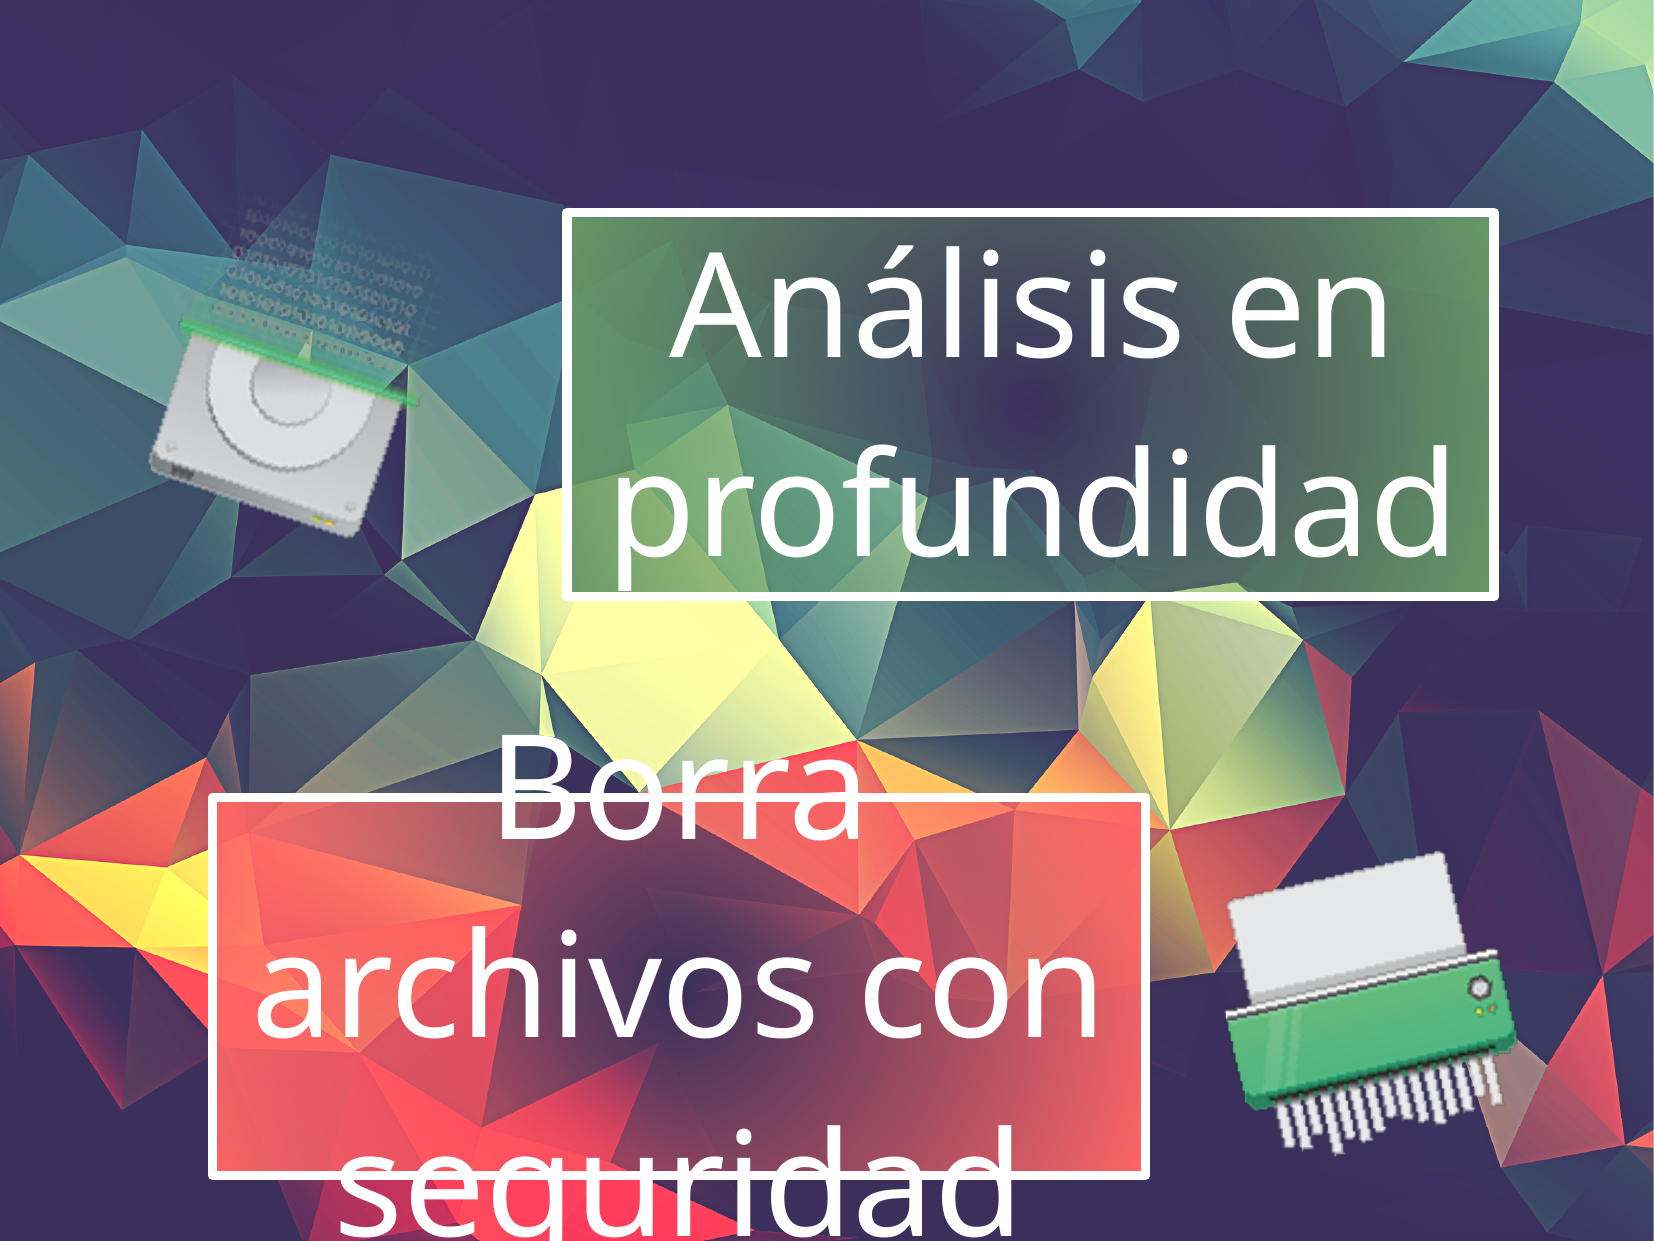

Análisis en profundidad
# Borra archivos con seguridad